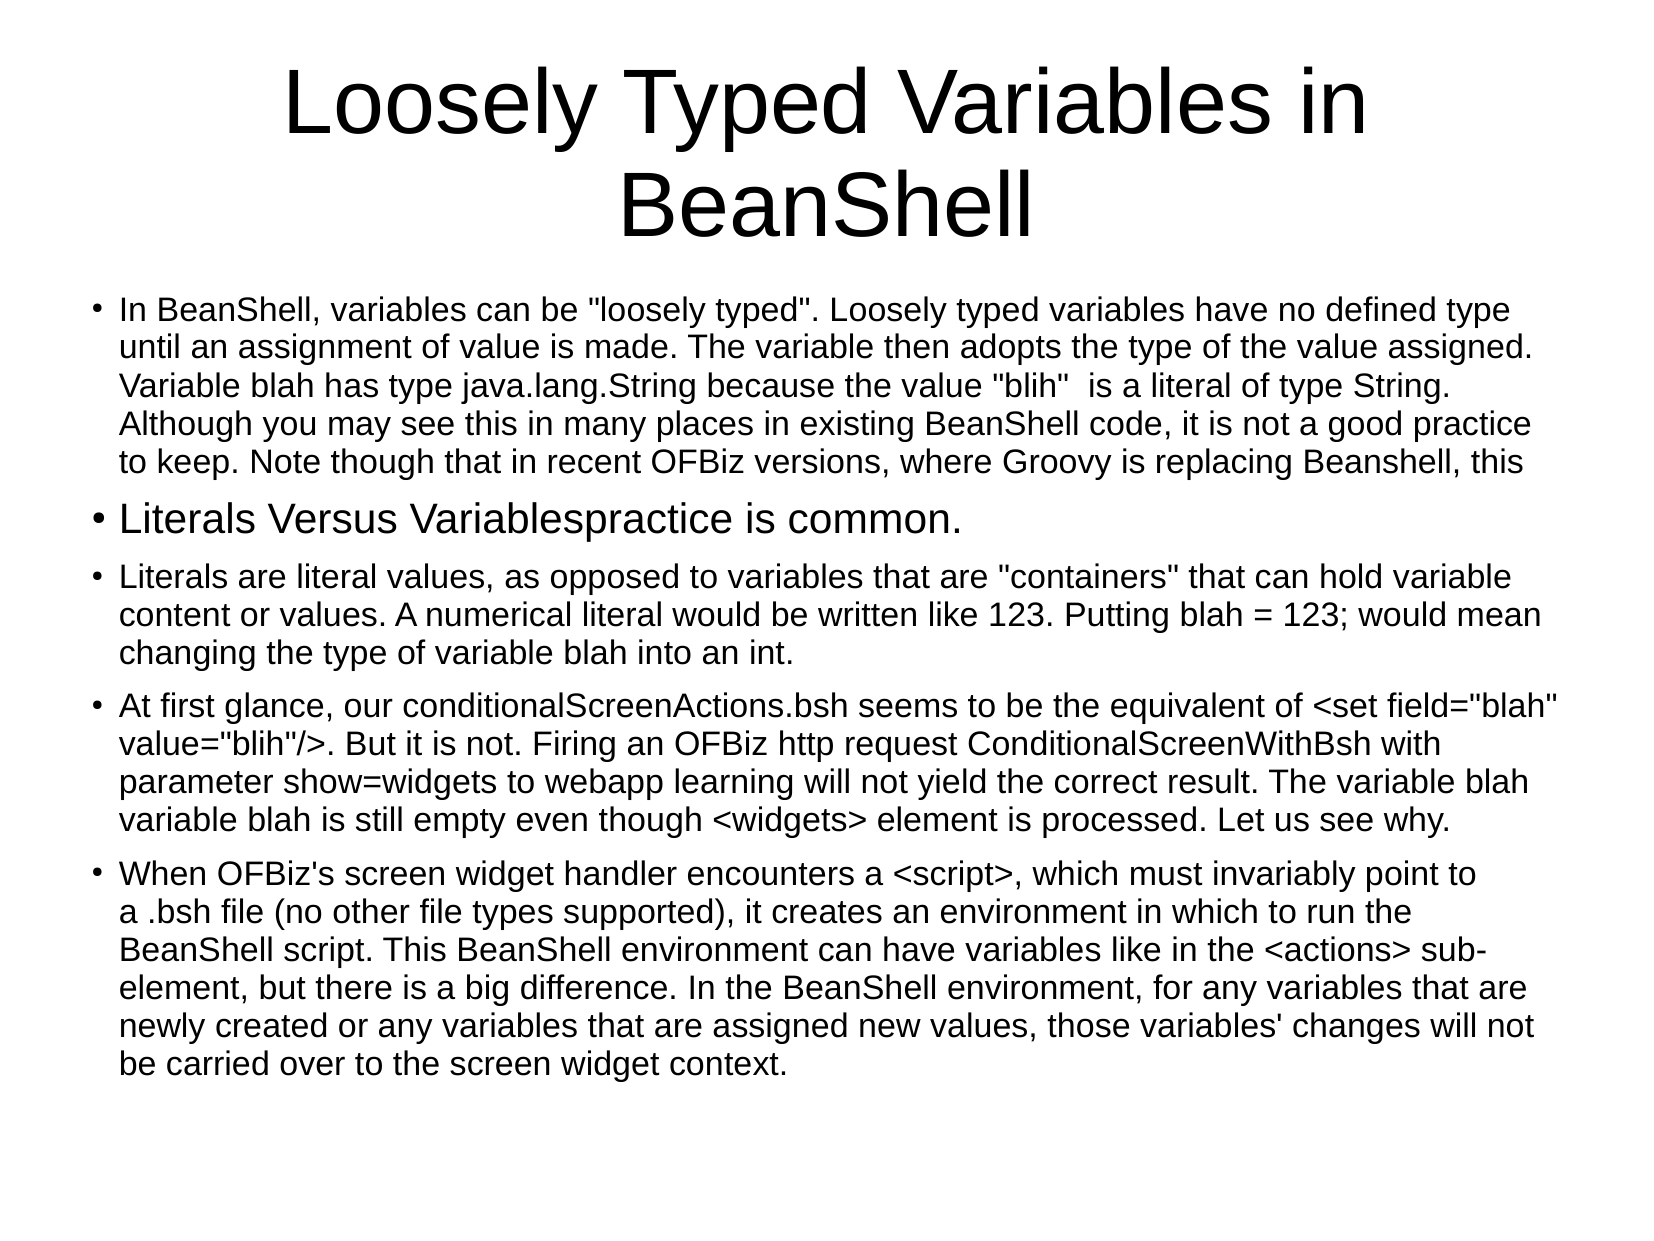

# Loosely Typed Variables in BeanShell
In BeanShell, variables can be "loosely typed". Loosely typed variables have no defined type until an assignment of value is made. The variable then adopts the type of the value assigned. Variable blah has type java.lang.String because the value "blih" is a literal of type String. Although you may see this in many places in existing BeanShell code, it is not a good practice to keep. Note though that in recent OFBiz versions, where Groovy is replacing Beanshell, this
Literals Versus Variablespractice is common.
Literals are literal values, as opposed to variables that are "containers" that can hold variable content or values. A numerical literal would be written like 123. Putting blah = 123; would mean changing the type of variable blah into an int.
At first glance, our conditionalScreenActions.bsh seems to be the equivalent of <set field="blah" value="blih"/>. But it is not. Firing an OFBiz http request ConditionalScreenWithBsh with parameter show=widgets to webapp learning will not yield the correct result. The variable blah variable blah is still empty even though <widgets> element is processed. Let us see why.
When OFBiz's screen widget handler encounters a <script>, which must invariably point to a .bsh file (no other file types supported), it creates an environment in which to run the BeanShell script. This BeanShell environment can have variables like in the <actions> sub-element, but there is a big difference. In the BeanShell environment, for any variables that are newly created or any variables that are assigned new values, those variables' changes will not be carried over to the screen widget context.